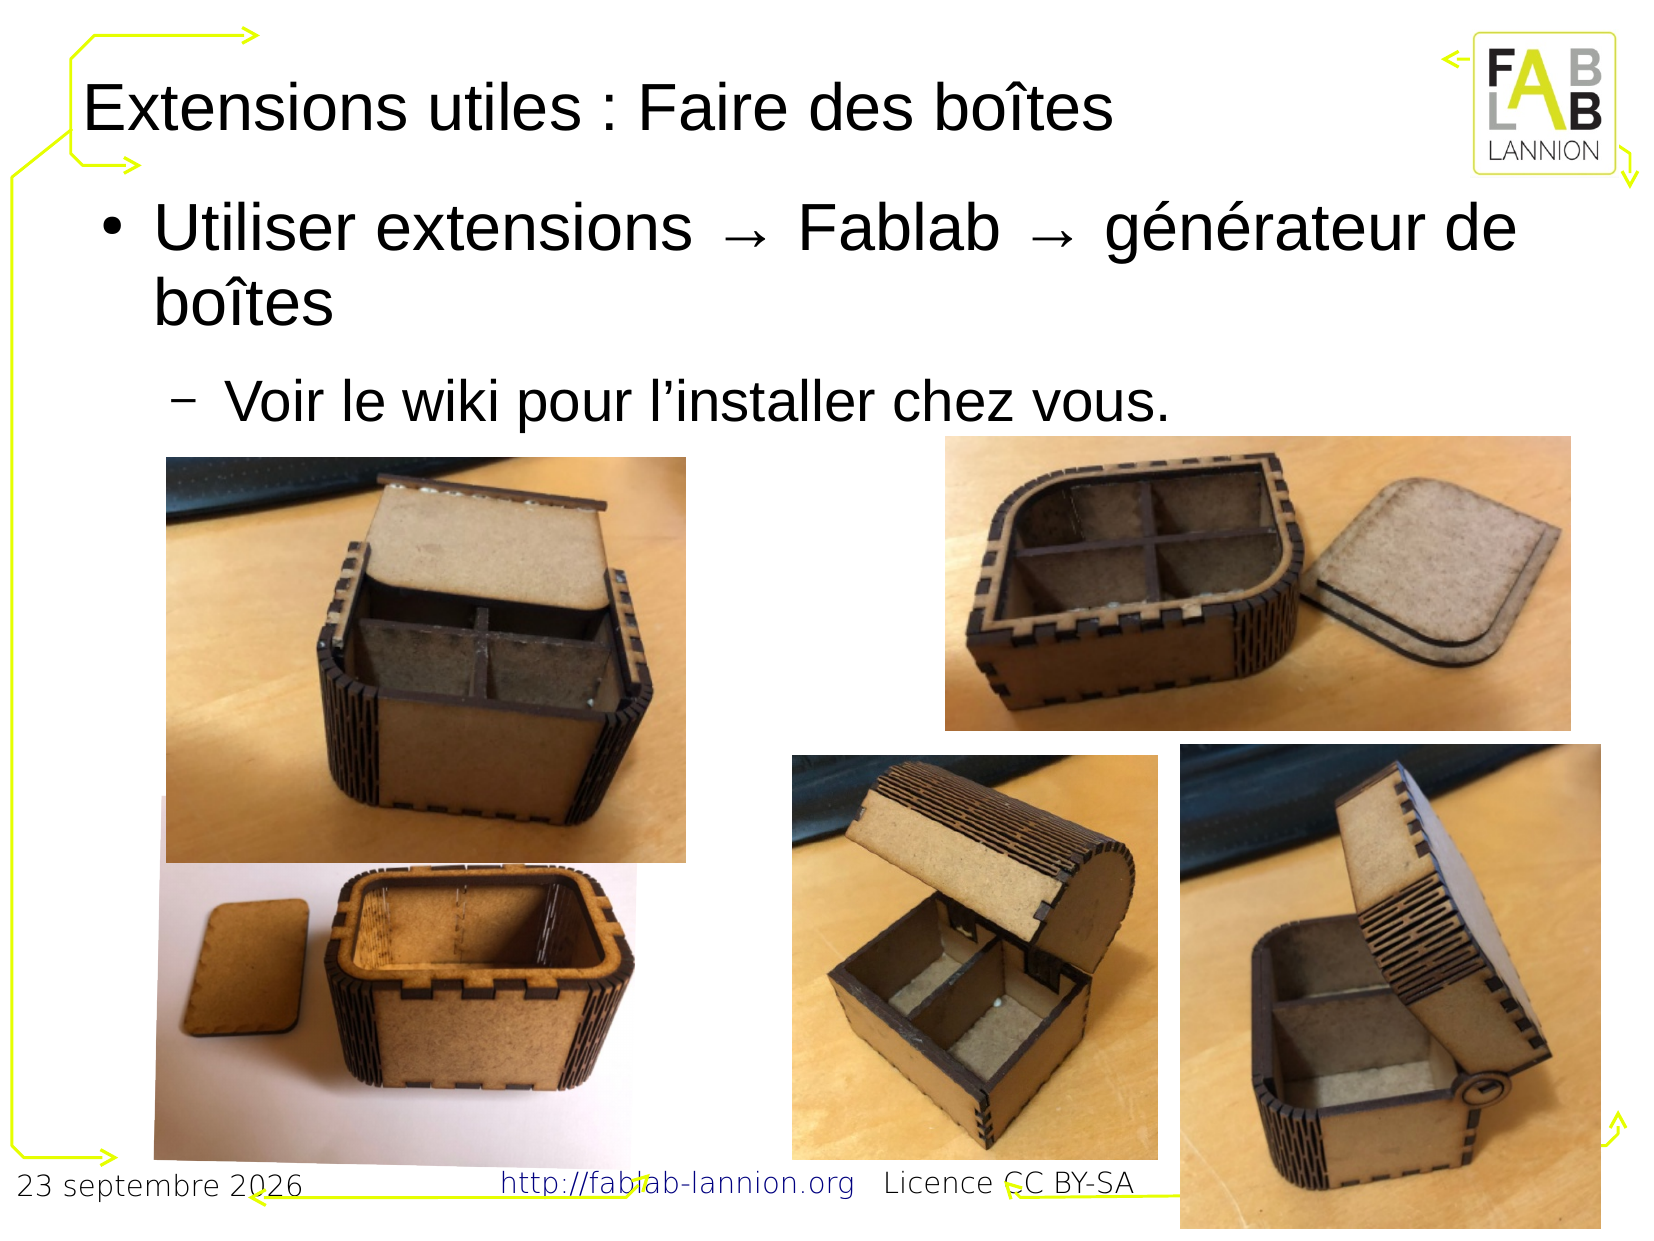

# Extensions utiles : Faire des boîtes
Utiliser extensions → Fablab → générateur de boîtes
Voir le wiki pour l’installer chez vous.
33